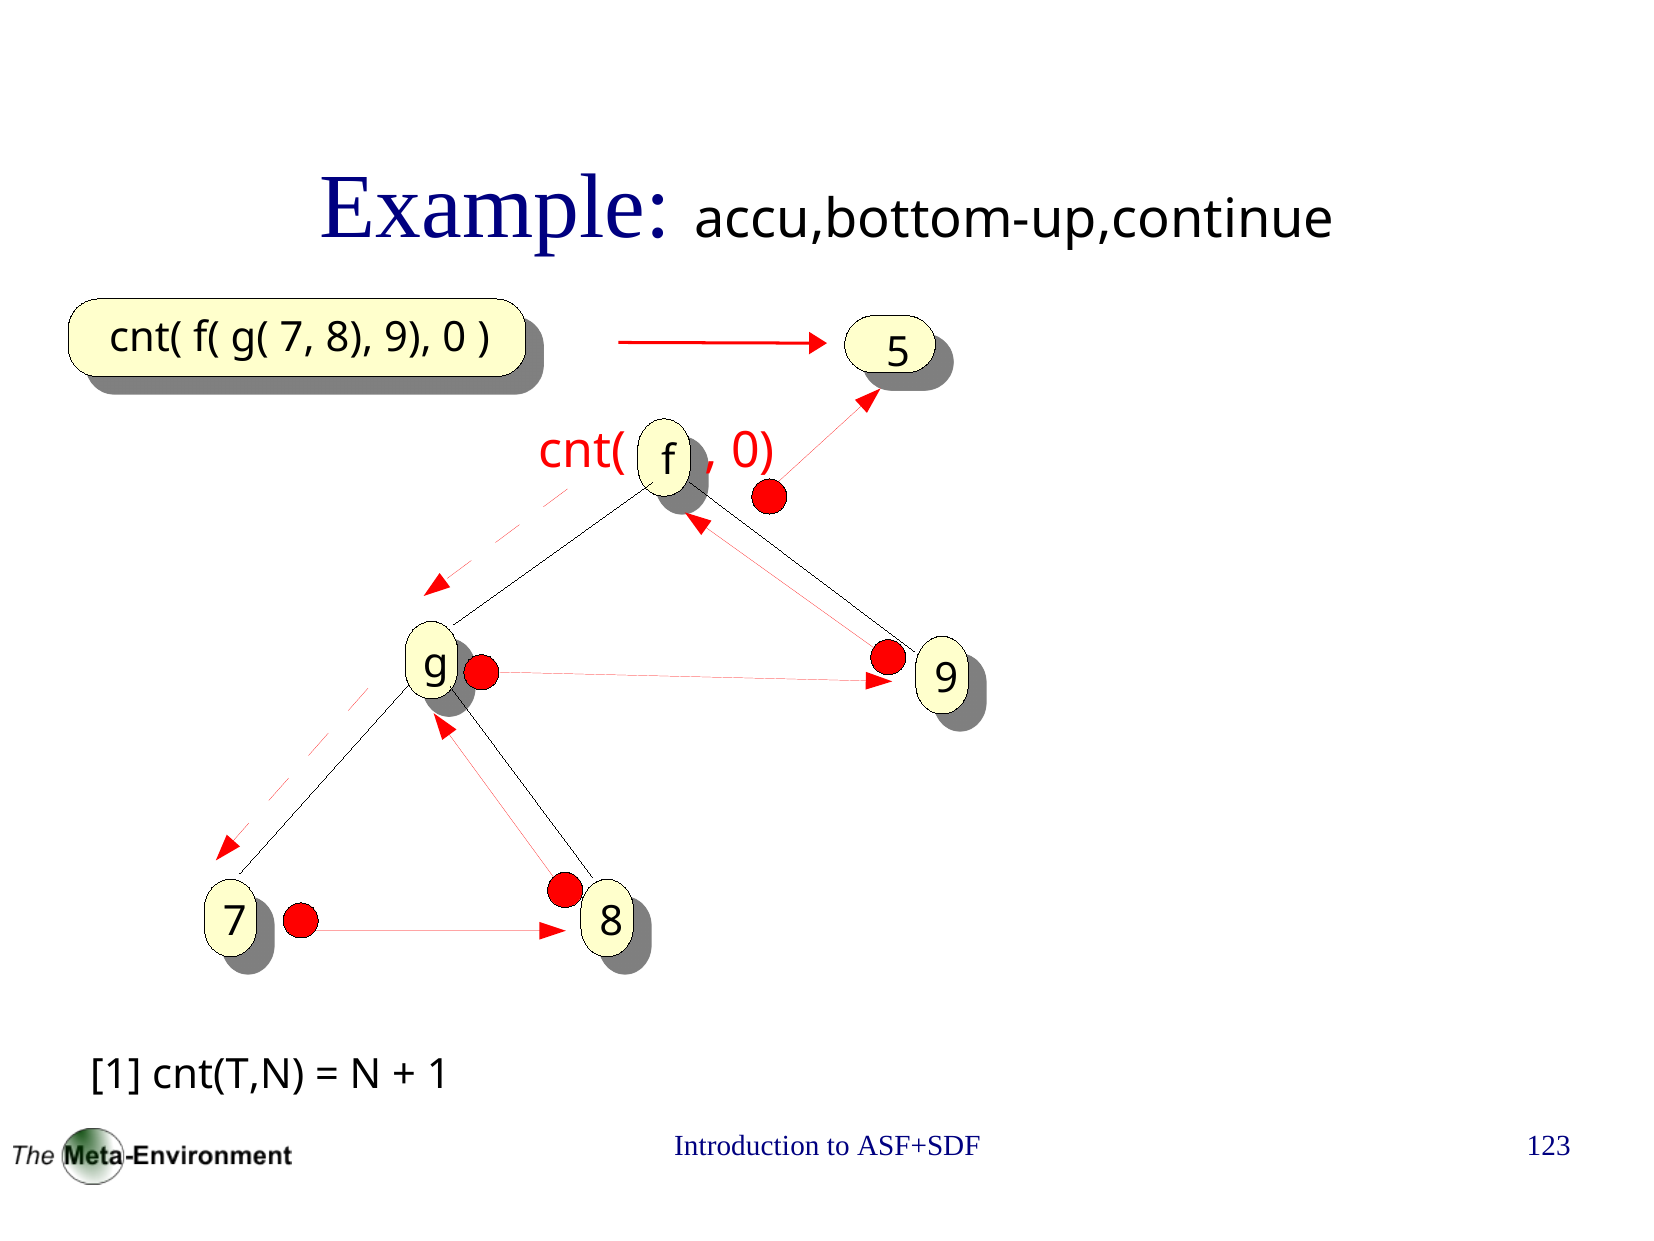

# Example: accu,bottom-up,continue
cnt( f( g( 7, 8), 9), 0 )
5
cnt( , 0)
f
g
9
7
8
[1] cnt(T,N) = N + 1
123